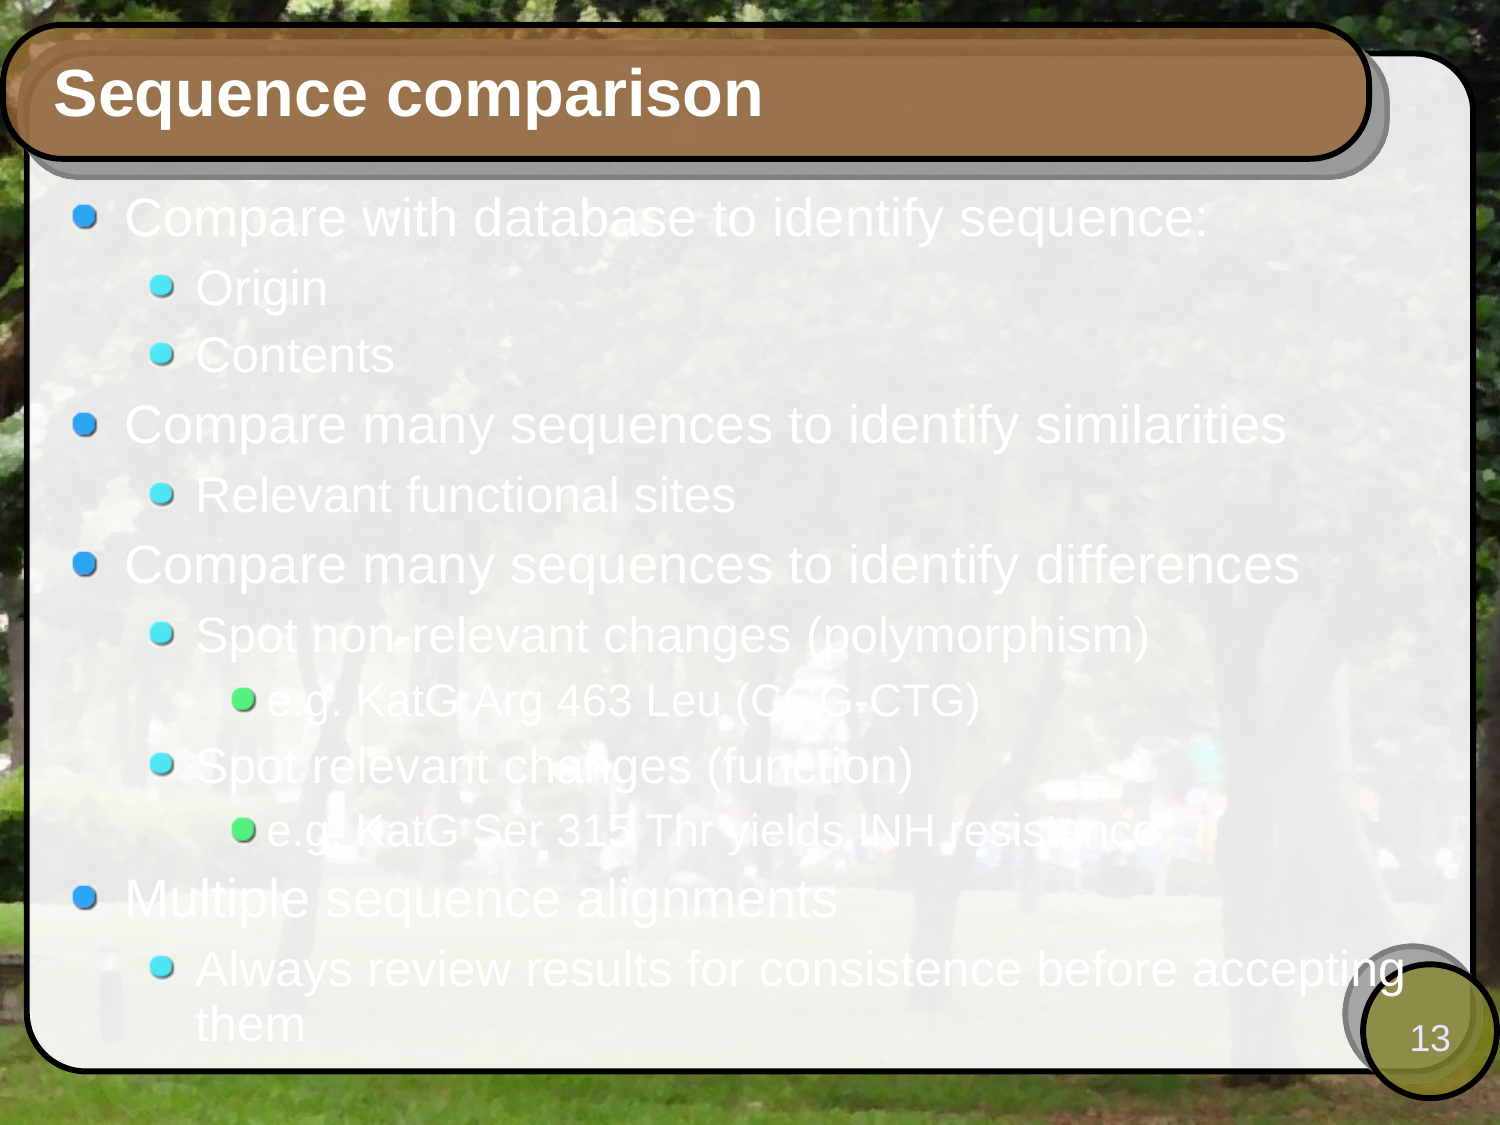

# Sequence comparison
Compare with database to identify sequence:
Origin
Contents
Compare many sequences to identify similarities
Relevant functional sites
Compare many sequences to identify differences
Spot non-relevant changes (polymorphism)
e.g. KatG Arg 463 Leu (CGG-CTG)
Spot relevant changes (function)
e.g. KatG Ser 315 Thr yields INH resistance
Multiple sequence alignments
Always review results for consistence before accepting them
13